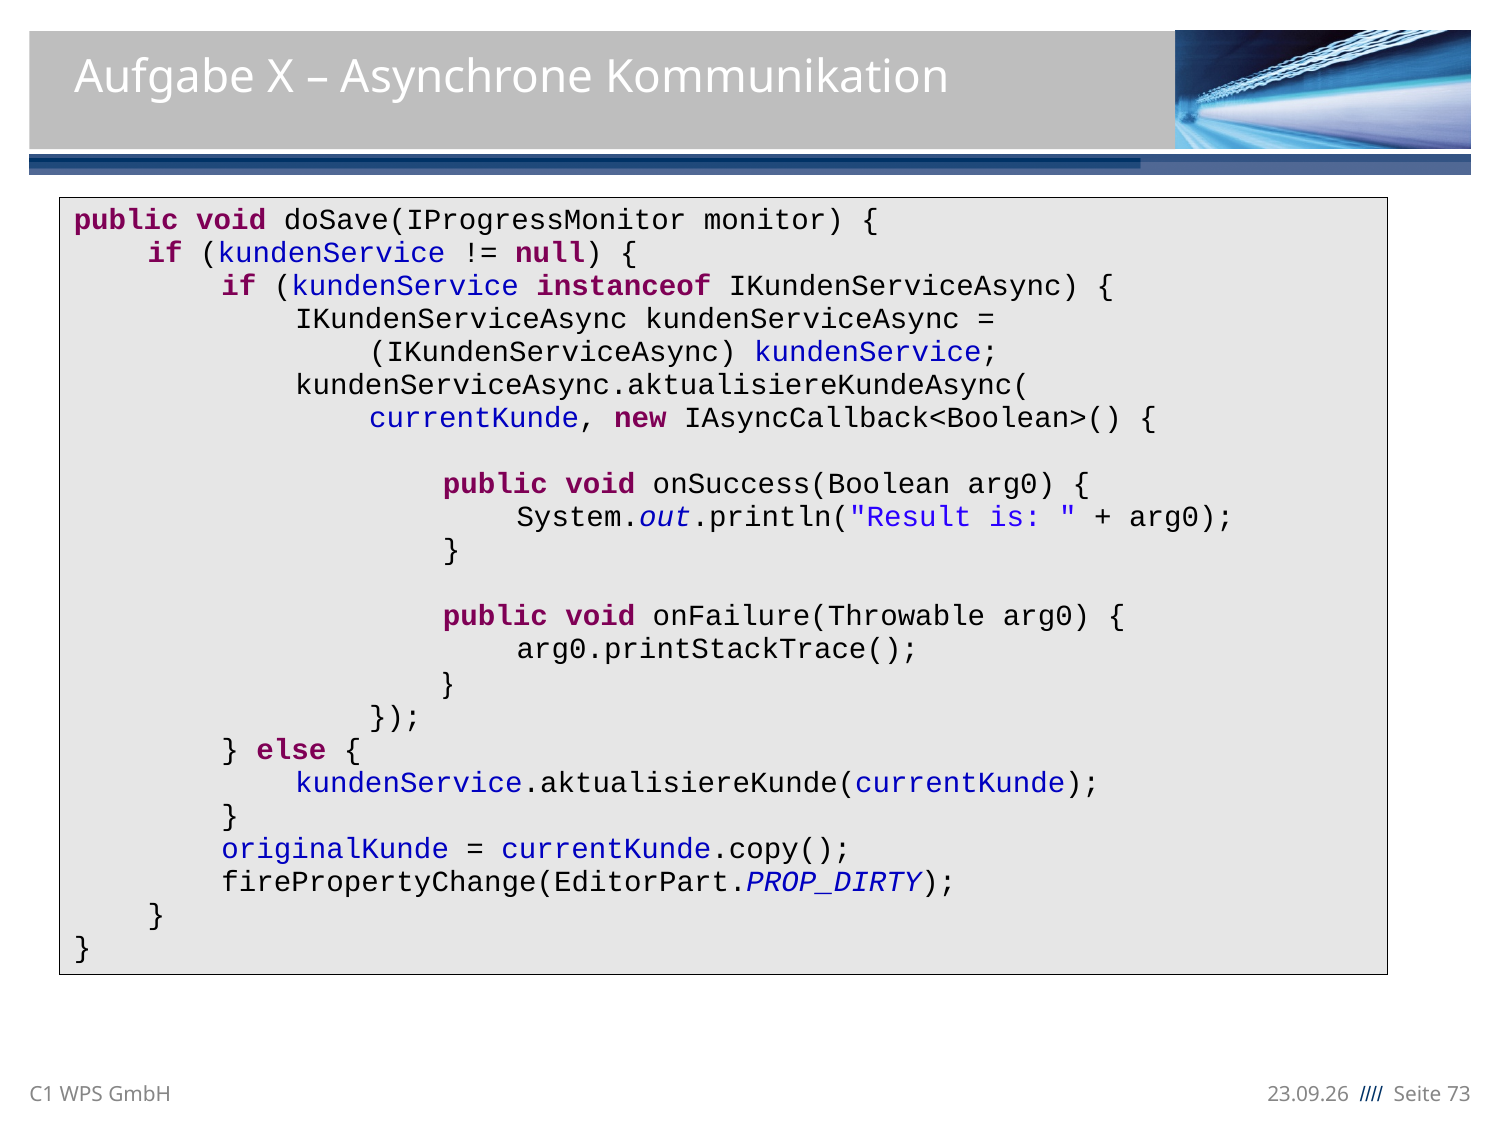

Aufgabe X – Asynchrone Kommunikation
#
public void doSave(IProgressMonitor monitor) {
	if (kundenService != null) {
		if (kundenService instanceof IKundenServiceAsync) {
			IKundenServiceAsync kundenServiceAsync =
				(IKundenServiceAsync) kundenService;
			kundenServiceAsync.aktualisiereKundeAsync(
				currentKunde, new IAsyncCallback<Boolean>() {
					public void onSuccess(Boolean arg0) {
						System.out.println("Result is: " + arg0);
					}
					public void onFailure(Throwable arg0) {
						arg0.printStackTrace();
					}
				});
		} else {
			kundenService.aktualisiereKunde(currentKunde);
		}
		originalKunde = currentKunde.copy();
		firePropertyChange(EditorPart.PROP_DIRTY);
	}
}